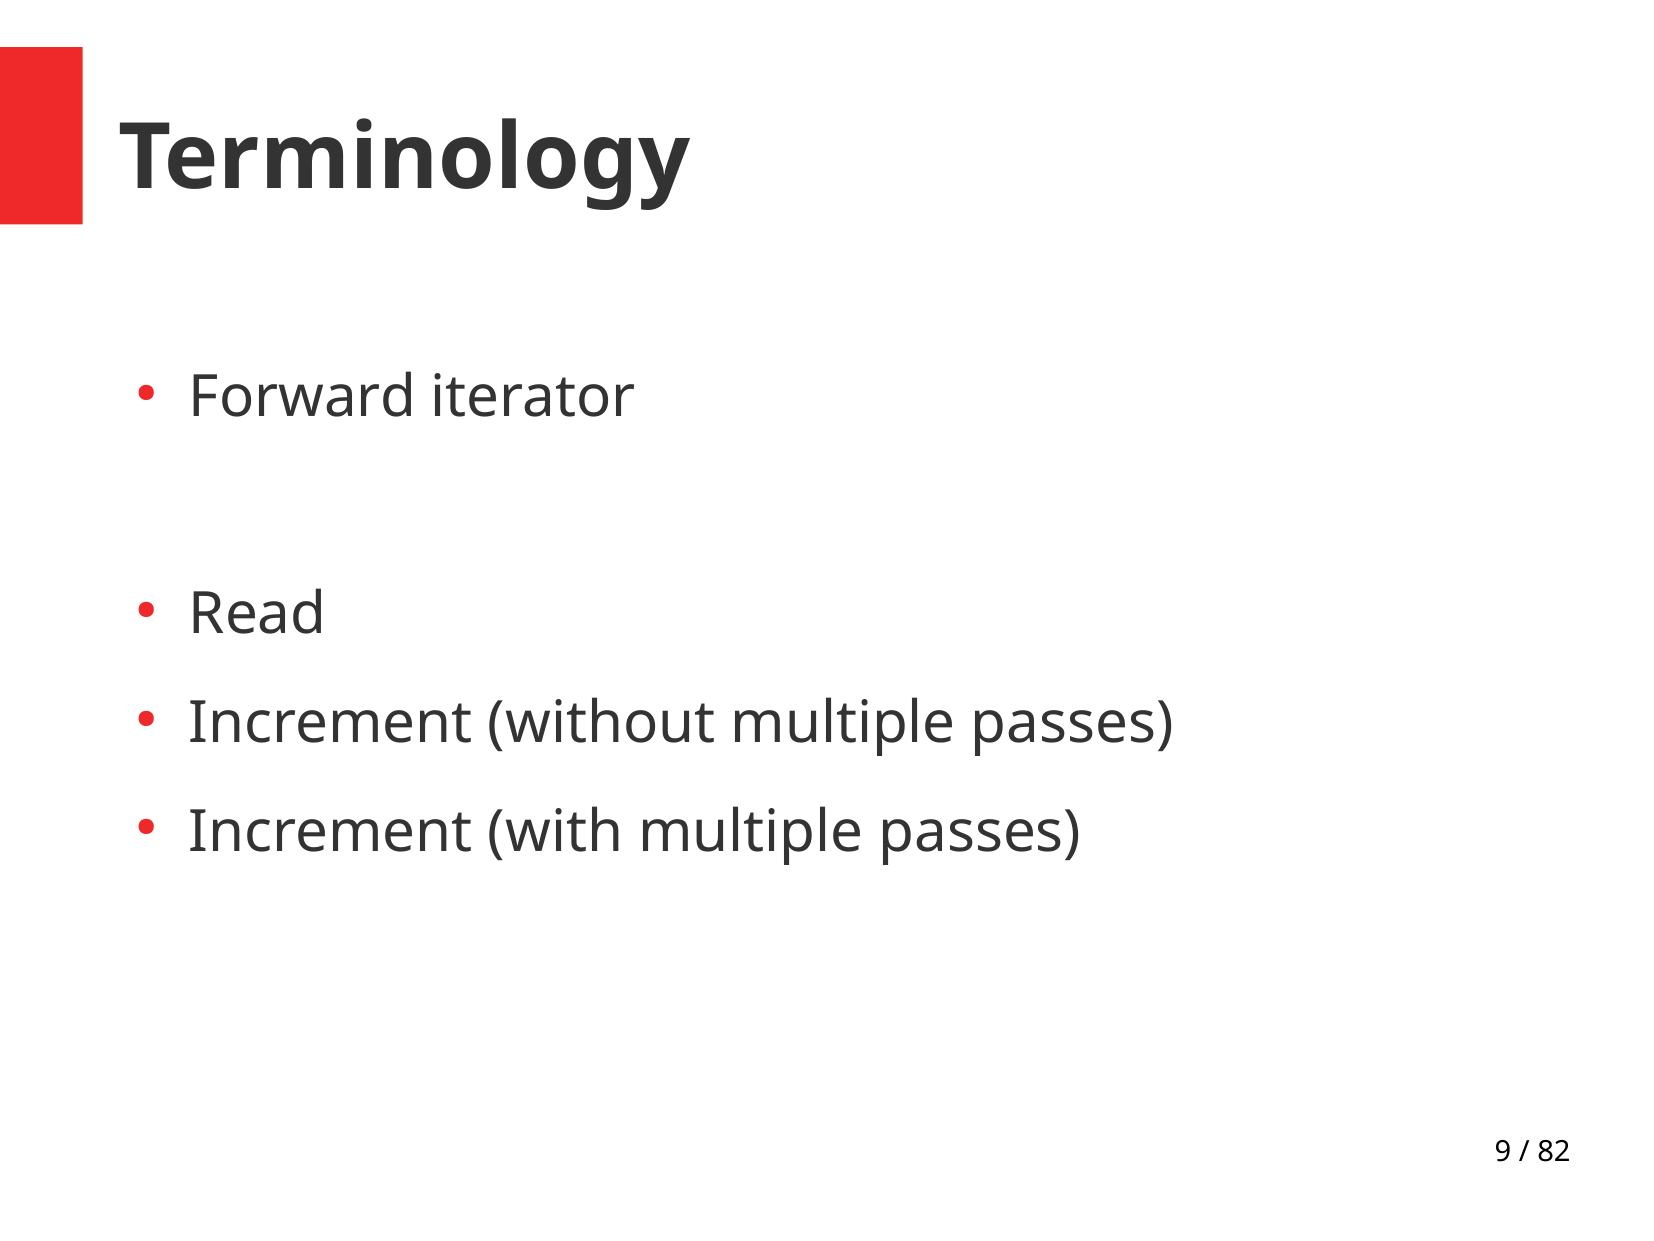

# Terminology
Forward iterator
Read
Increment (without multiple passes)
Increment (with multiple passes)
9